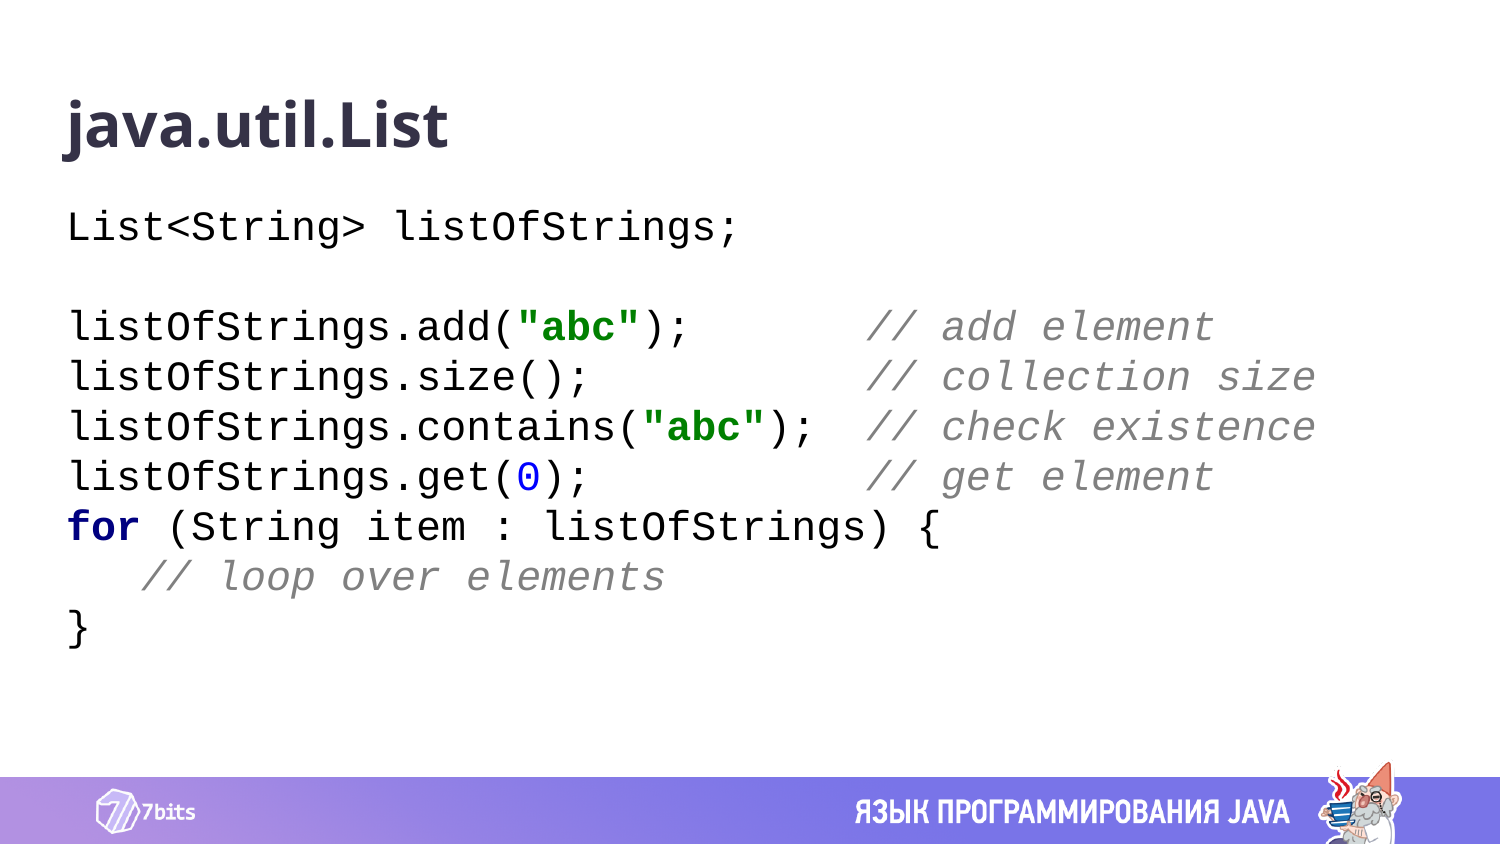

# java.util.List
List<String> listOfStrings;
listOfStrings.add("abc"); // add element
listOfStrings.size(); // collection size
listOfStrings.contains("abc"); // check existence
listOfStrings.get(0); // get element
for (String item : listOfStrings) {
 // loop over elements
}